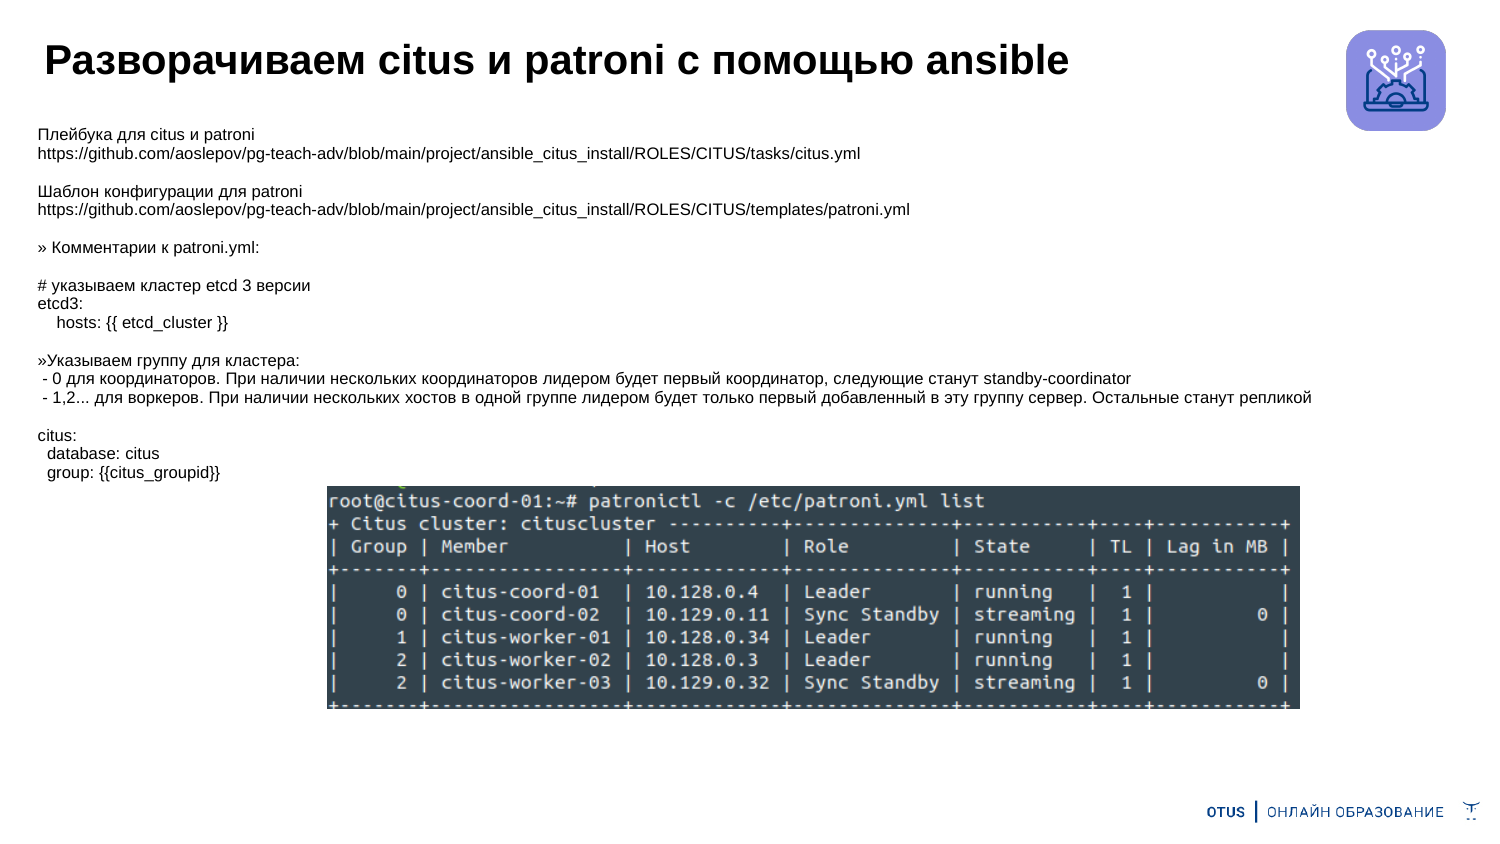

Разворачиваем citus и patroni с помощью ansible
Плейбука для citus и patroni
https://github.com/aoslepov/pg-teach-adv/blob/main/project/ansible_citus_install/ROLES/CITUS/tasks/citus.yml
Шаблон конфигурации для patroni
https://github.com/aoslepov/pg-teach-adv/blob/main/project/ansible_citus_install/ROLES/CITUS/templates/patroni.yml
» Комментарии к patroni.yml:
# указываем кластер etcd 3 версии
etcd3:
 hosts: {{ etcd_cluster }}
»Указываем группу для кластера:
 - 0 для координаторов. При наличии нескольких координаторов лидером будет первый координатор, следующие станут standby-coordinator
 - 1,2... для воркеров. При наличии нескольких хостов в одной группе лидером будет только первый добавленный в эту группу сервер. Остальные станут репликой
citus:
 database: citus
 group: {{citus_groupid}}